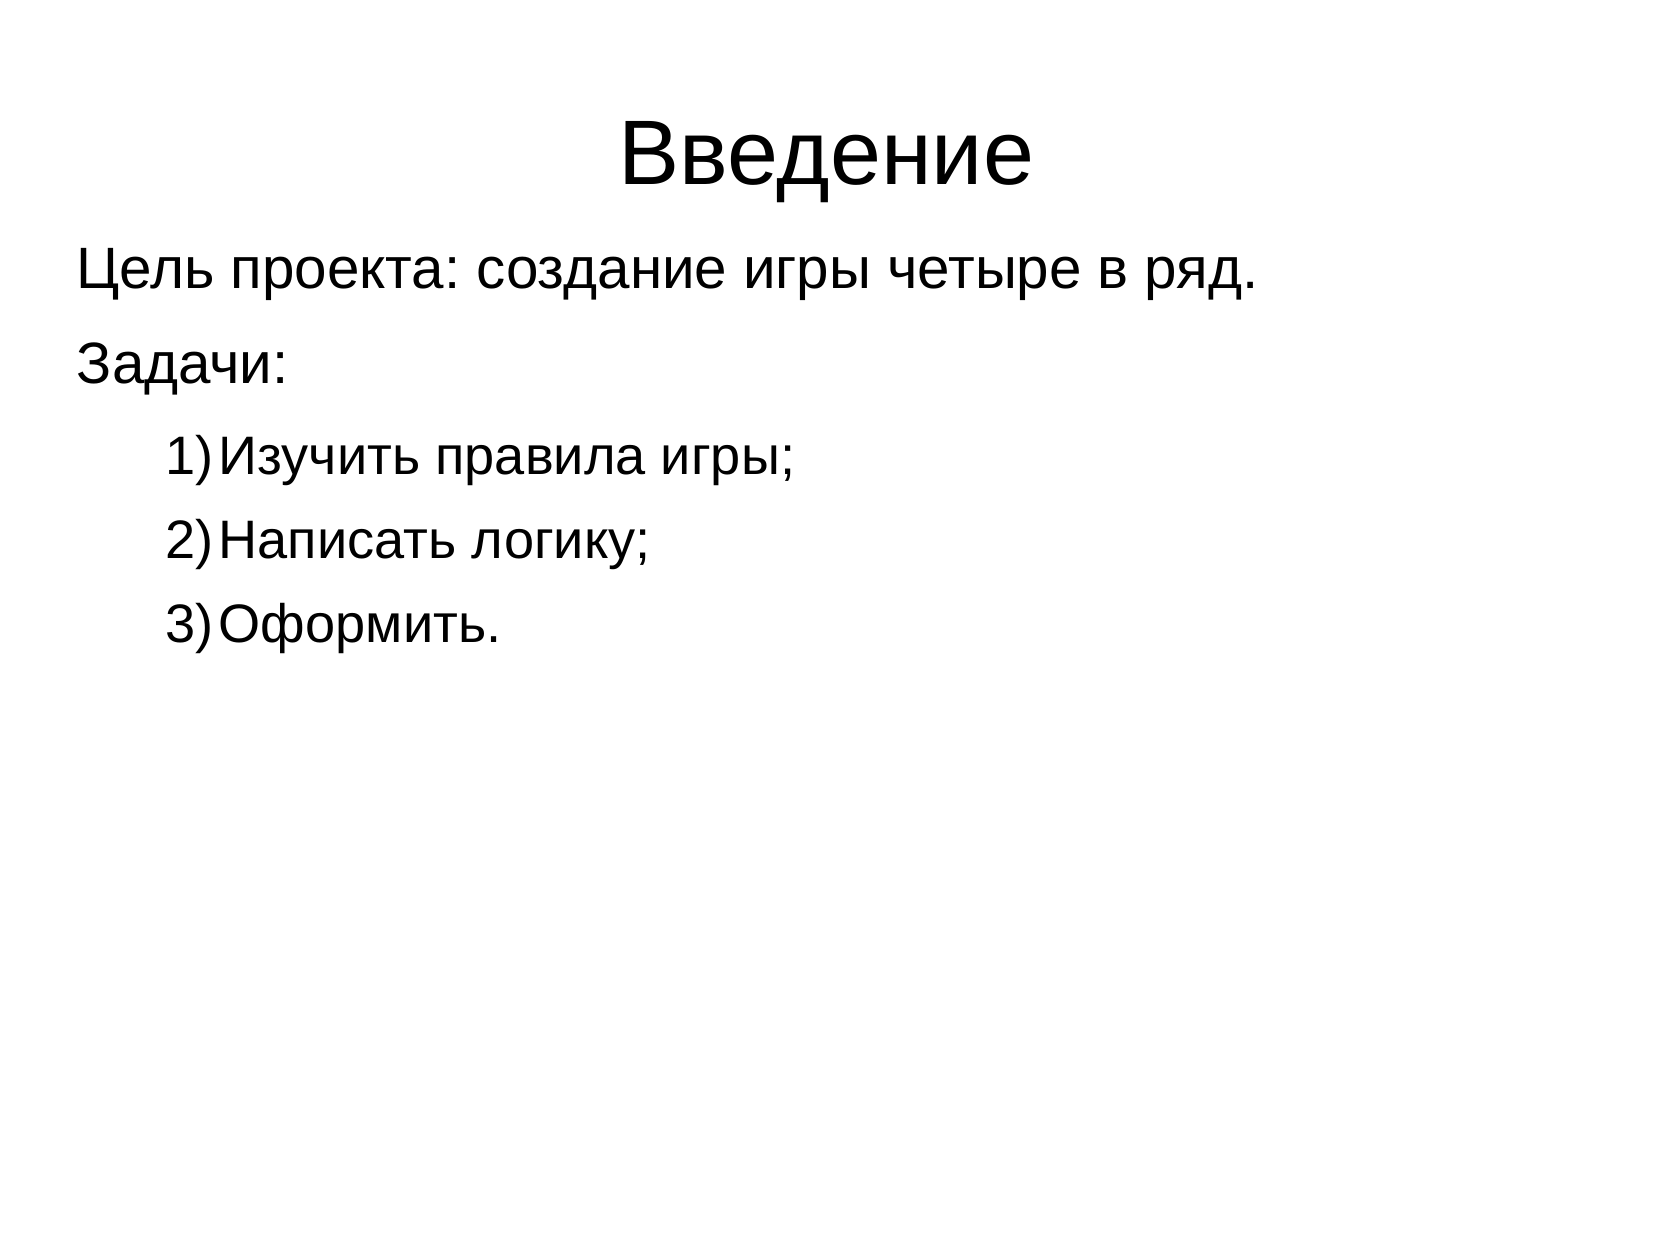

# Введение
Цель проекта: создание игры четыре в ряд.
Задачи:
Изучить правила игры;
Написать логику;
Оформить.